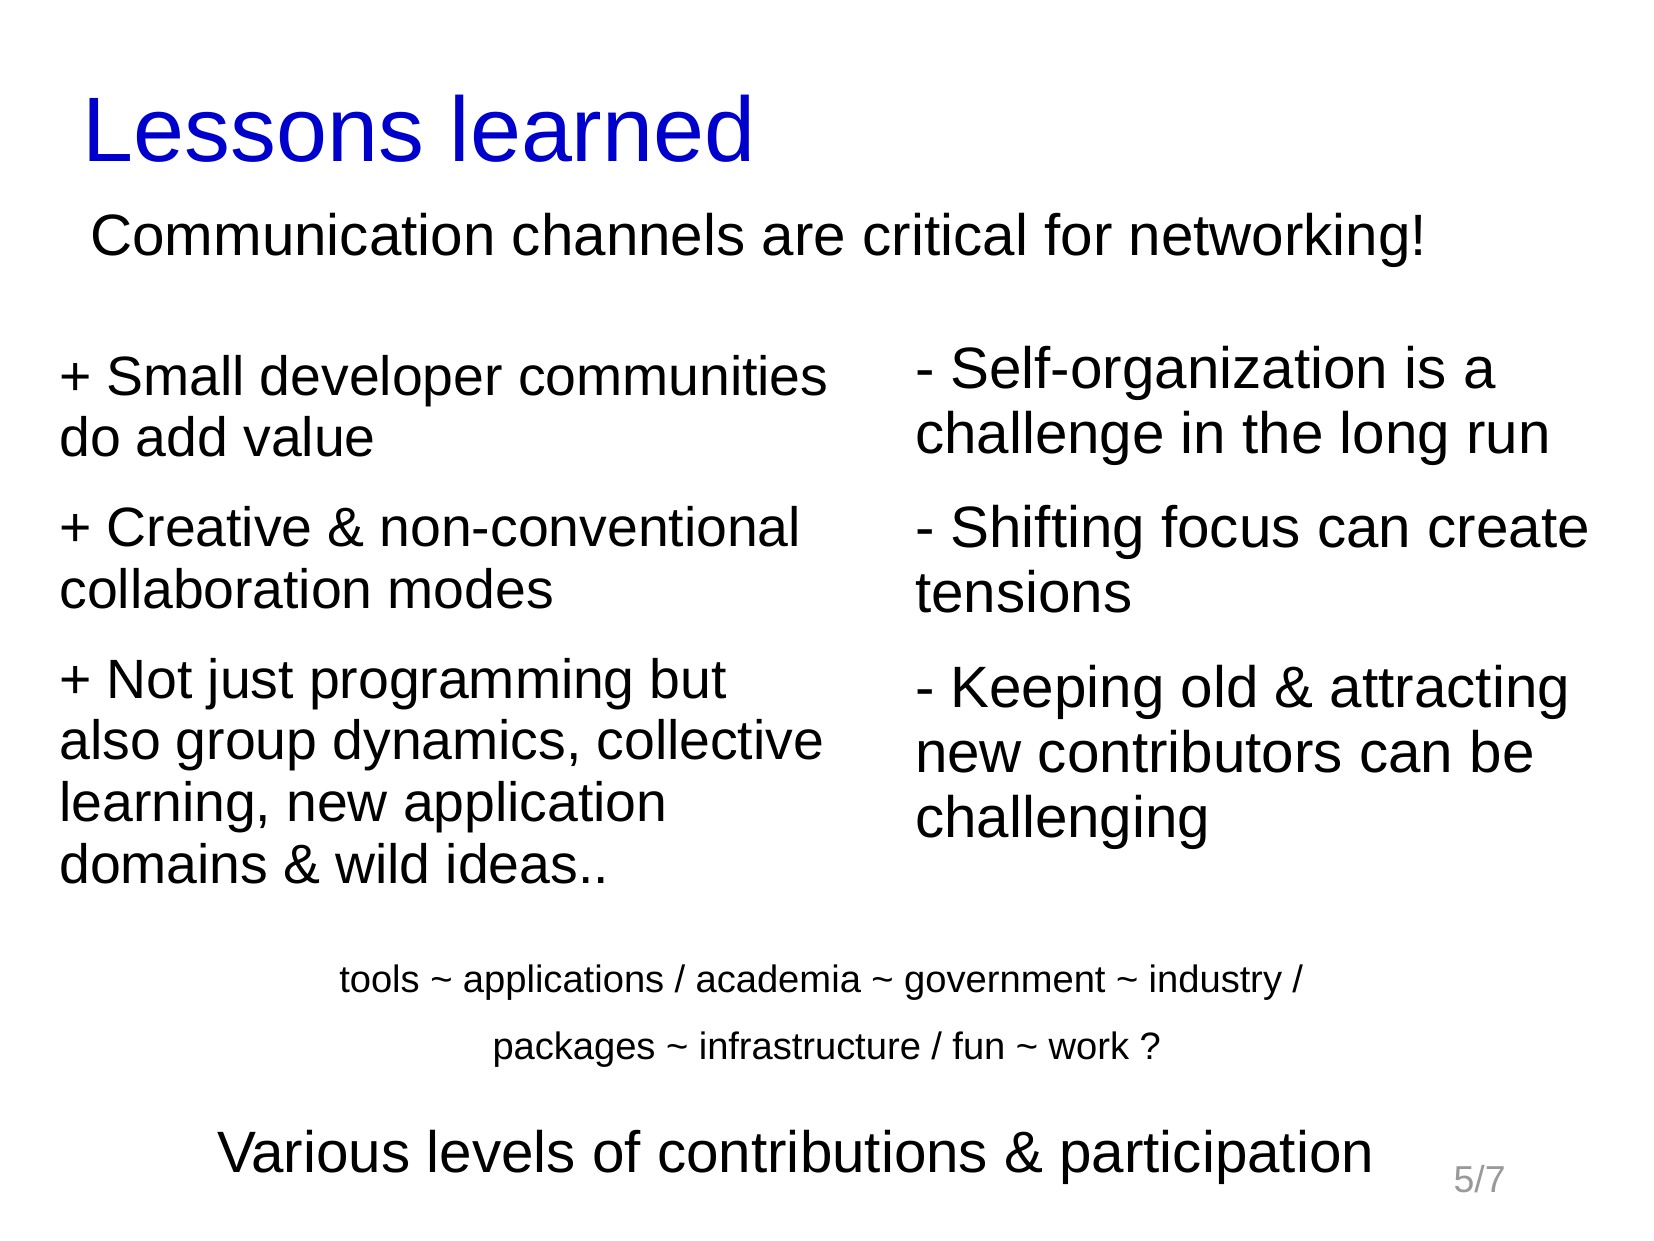

# Lessons learned
Communication channels are critical for networking!
- Self-organization is a challenge in the long run
- Shifting focus can create tensions
- Keeping old & attracting new contributors can be challenging
+ Small developer communities do add value
+ Creative & non-conventional collaboration modes
+ Not just programming but also group dynamics, collective learning, new application domains & wild ideas..
tools ~ applications / academia ~ government ~ industry /
packages ~ infrastructure / fun ~ work ?
Various levels of contributions & participation